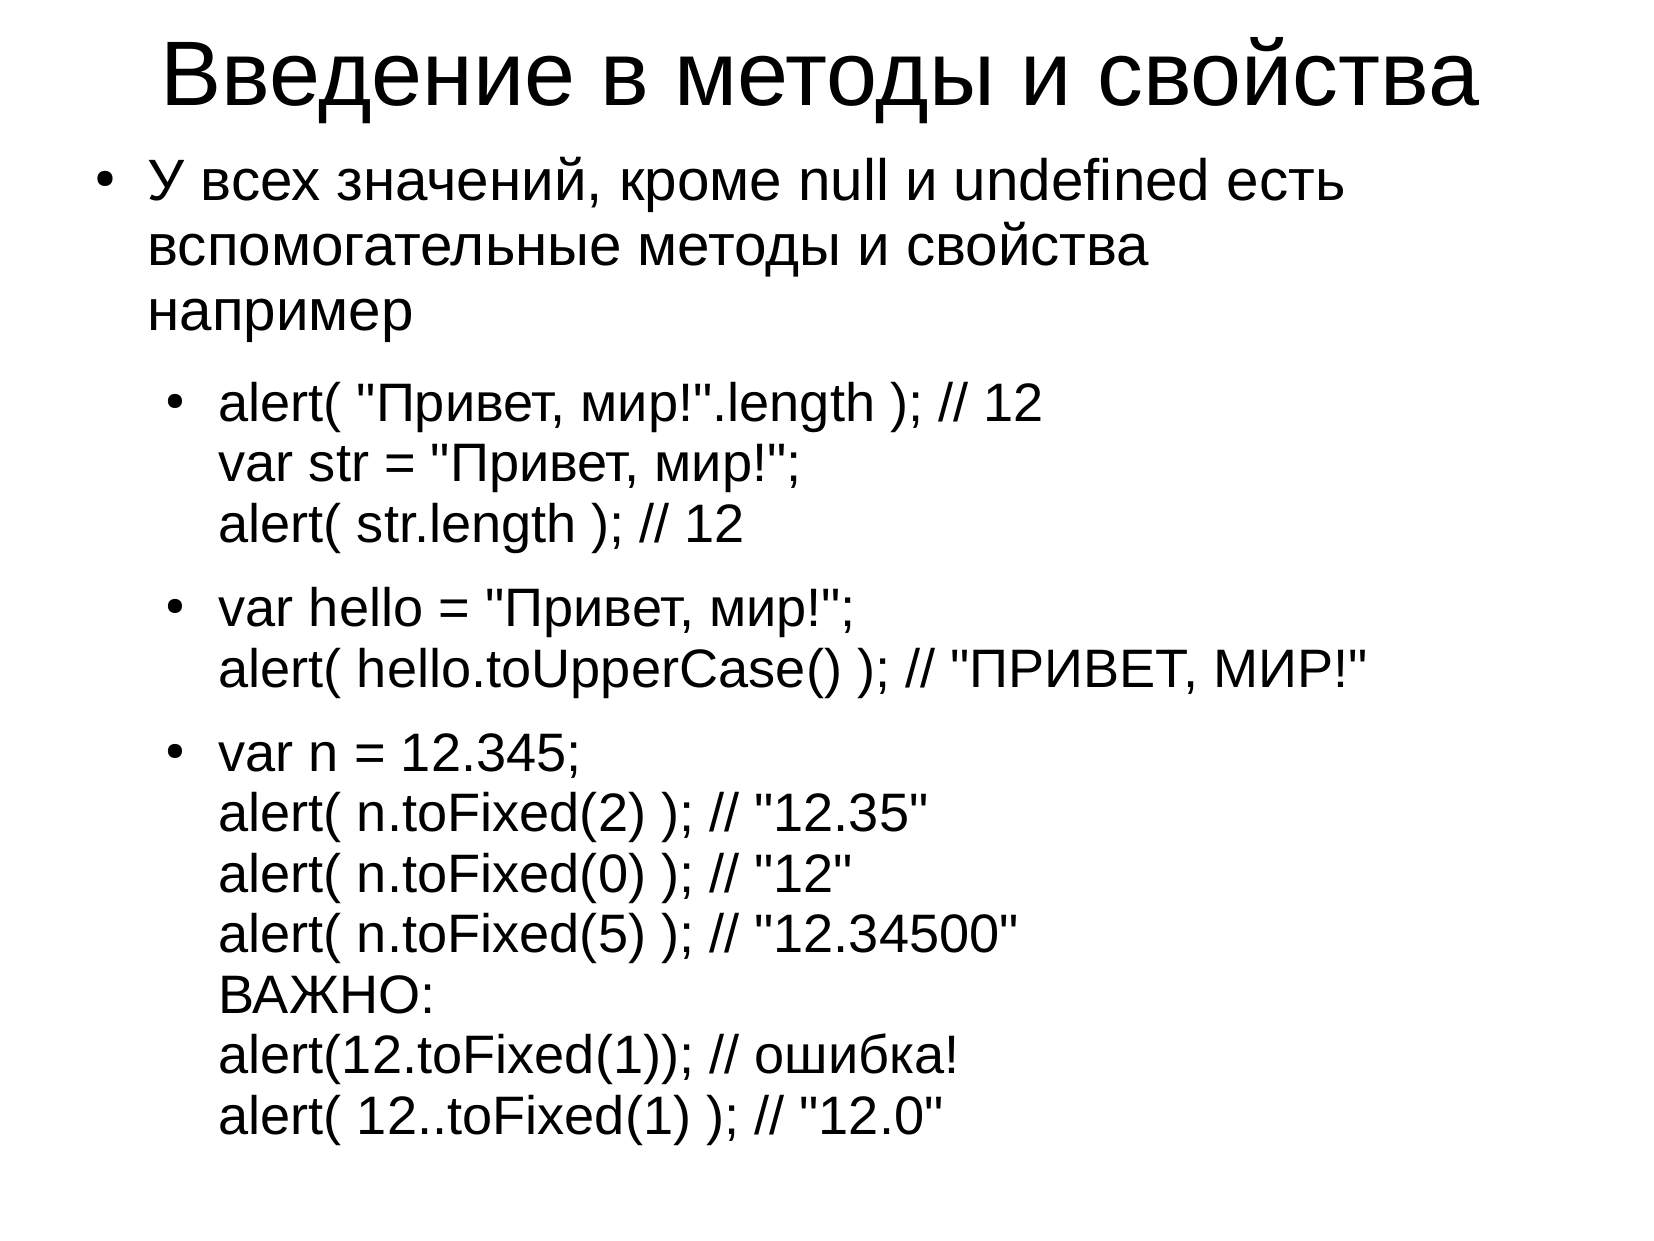

# Введение в методы и свойства
У всех значений, кроме null и undefined есть вспомогательные методы и свойства
например
alert( "Привет, мир!".length ); // 12
var str = "Привет, мир!";
alert( str.length ); // 12
var hello = "Привет, мир!";
alert( hello.toUpperCase() ); // "ПРИВЕТ, МИР!"
var n = 12.345;
alert( n.toFixed(2) ); // "12.35"
alert( n.toFixed(0) ); // "12"
alert( n.toFixed(5) ); // "12.34500"
ВАЖНО:
alert(12.toFixed(1)); // ошибка!
alert( 12..toFixed(1) ); // "12.0"